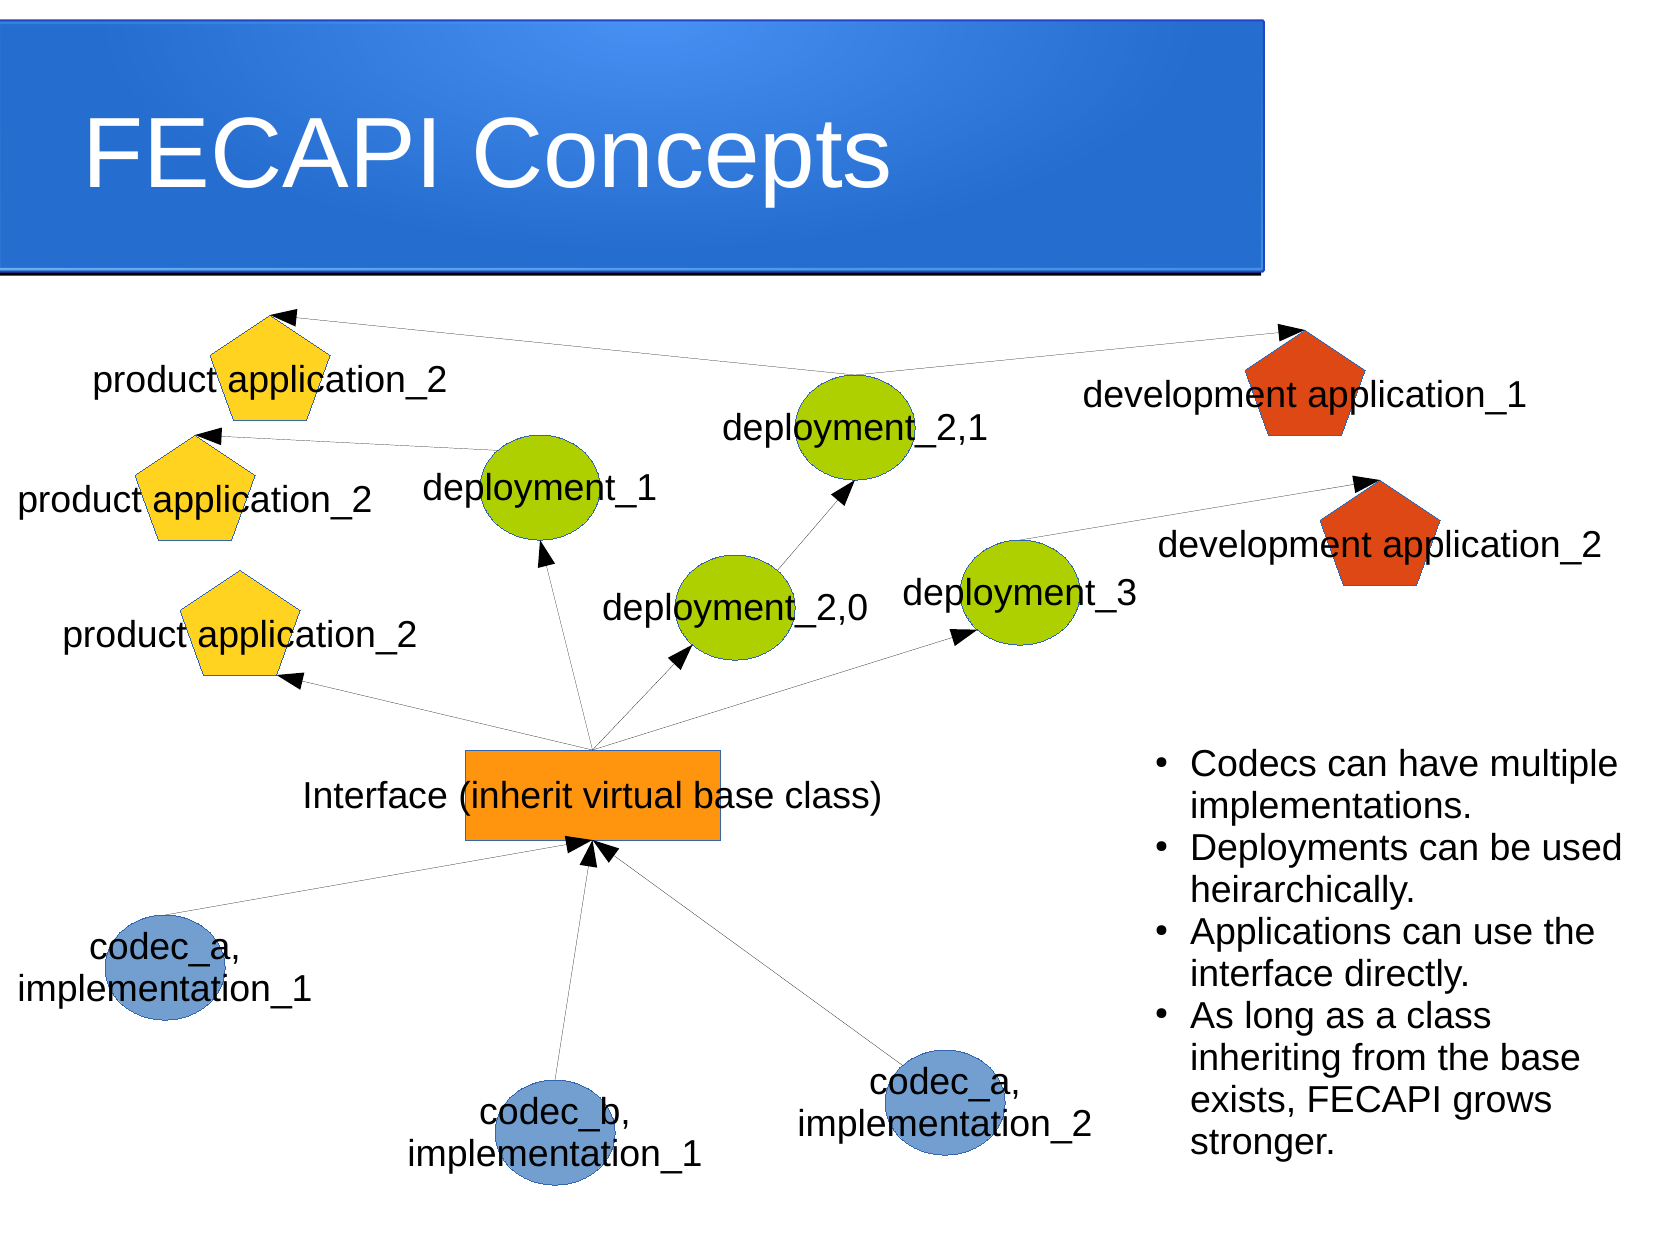

# FECAPI Concepts
product application_2
development application_1
deployment_2,1
product application_2
deployment_1
development application_2
deployment_3
deployment_2,0
product application_2
Codecs can have multiple
implementations.
Deployments can be used
heirarchically.
Applications can use the
interface directly.
As long as a class
inheriting from the base
exists, FECAPI grows
stronger.
Interface (inherit virtual base class)
codec_a,
implementation_1
codec_a,
implementation_2
codec_b,
implementation_1